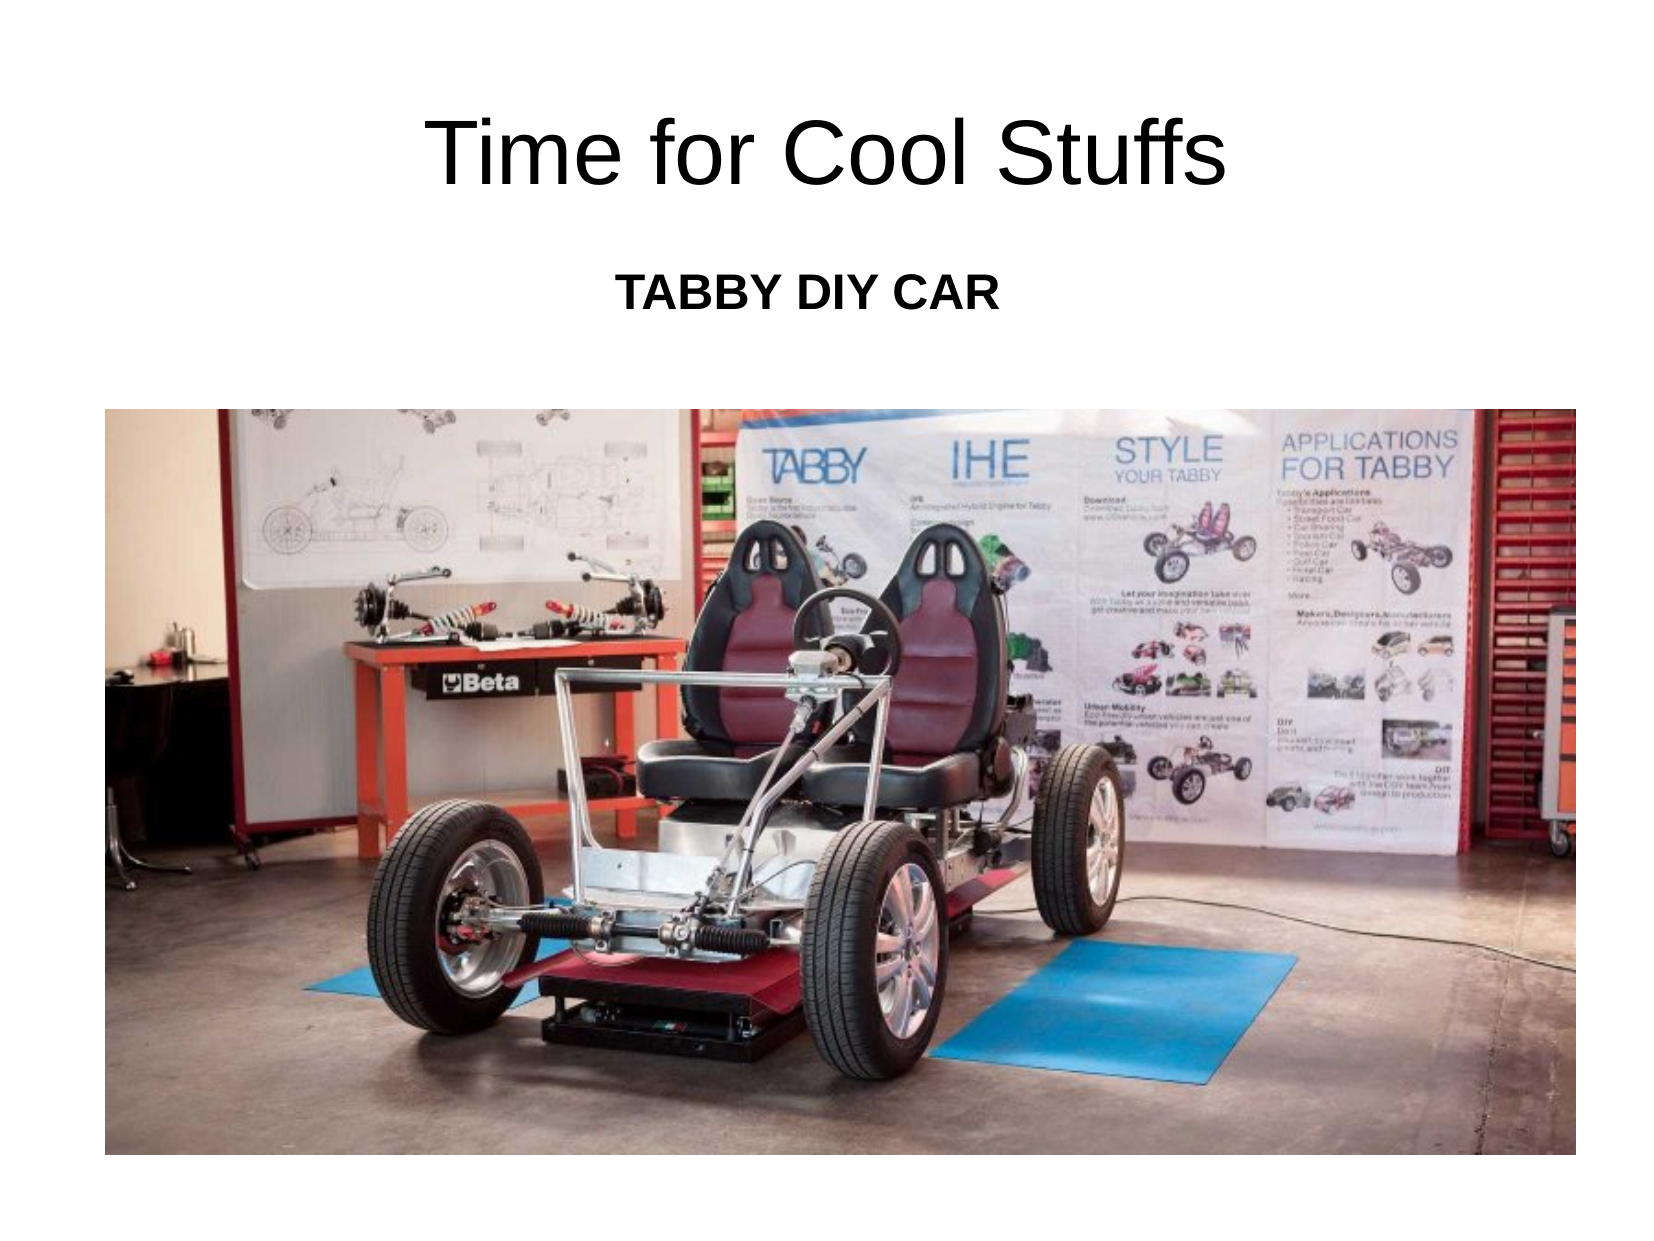

# Time for Cool Stuffs
TABBY DIY CAR